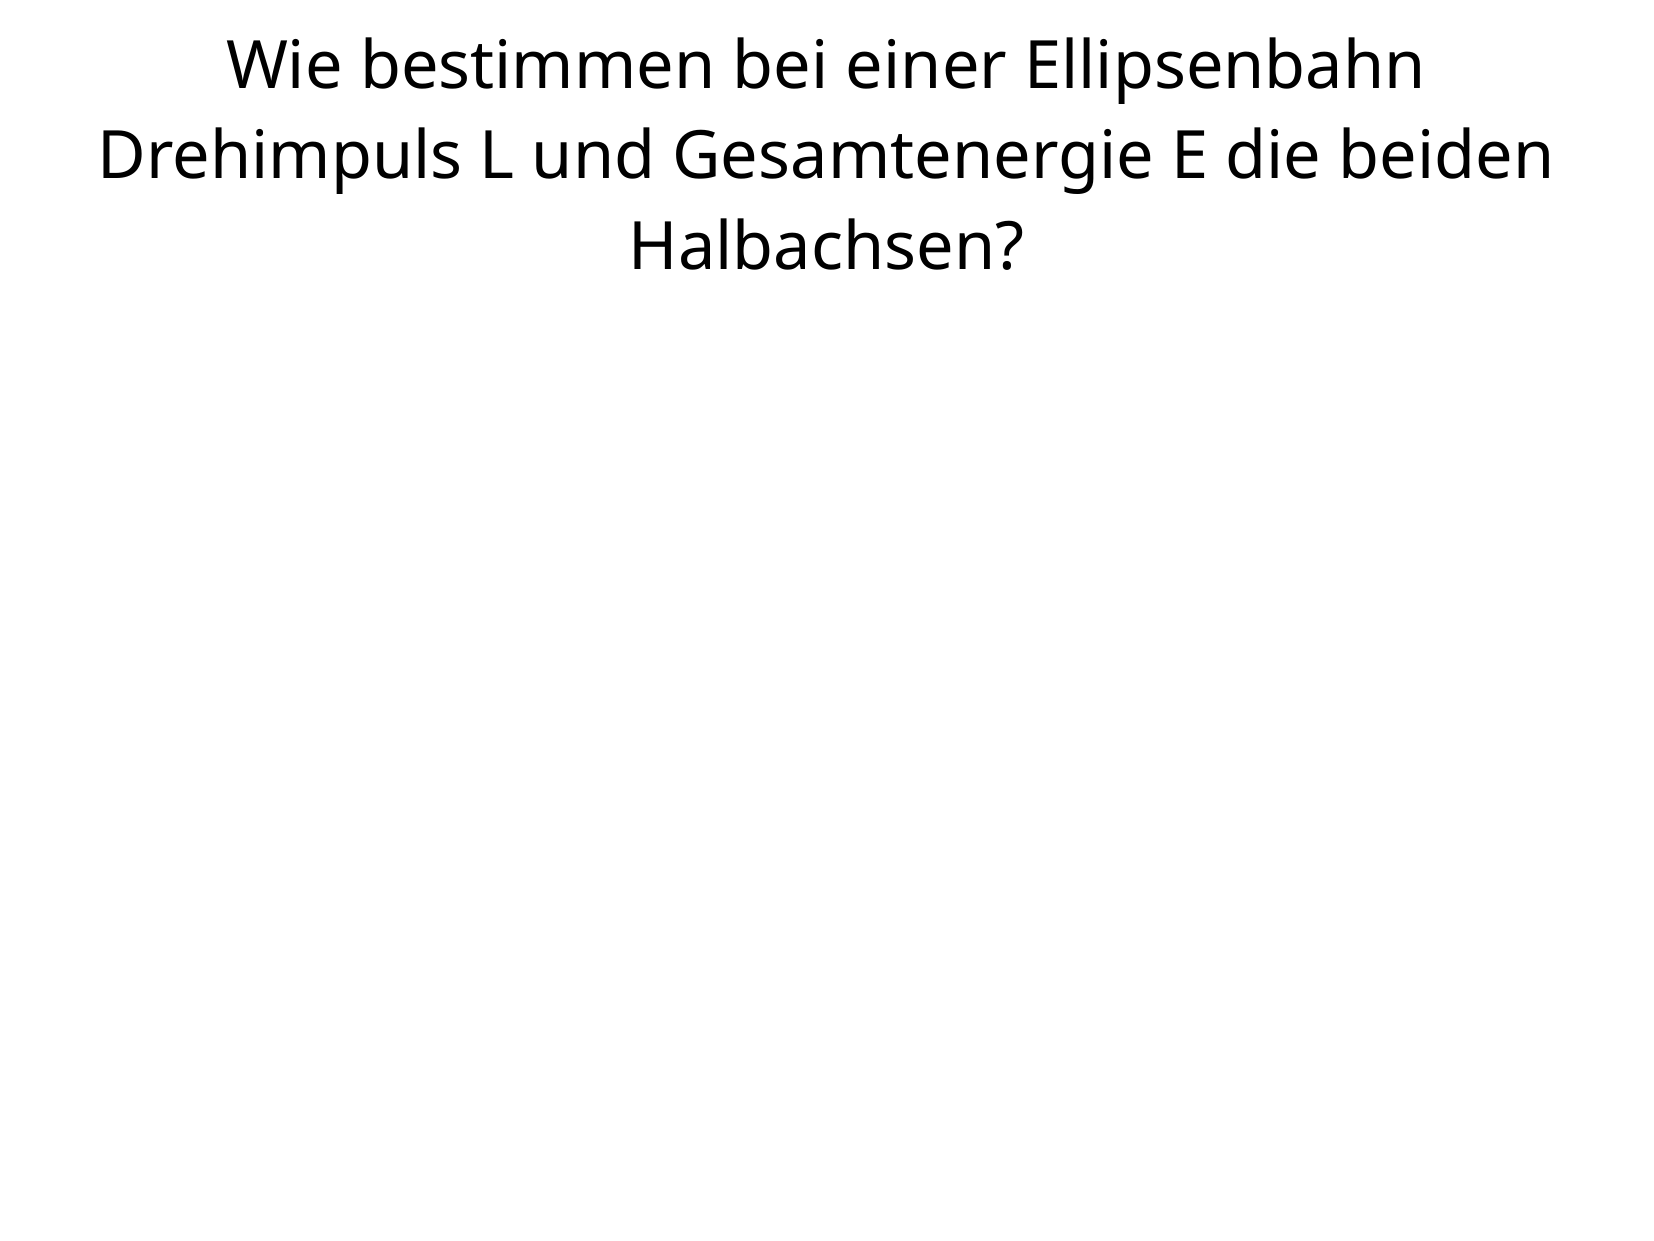

# Wie bestimmen bei einer Ellipsenbahn Drehimpuls L und Gesamtenergie E die beiden Halbachsen?